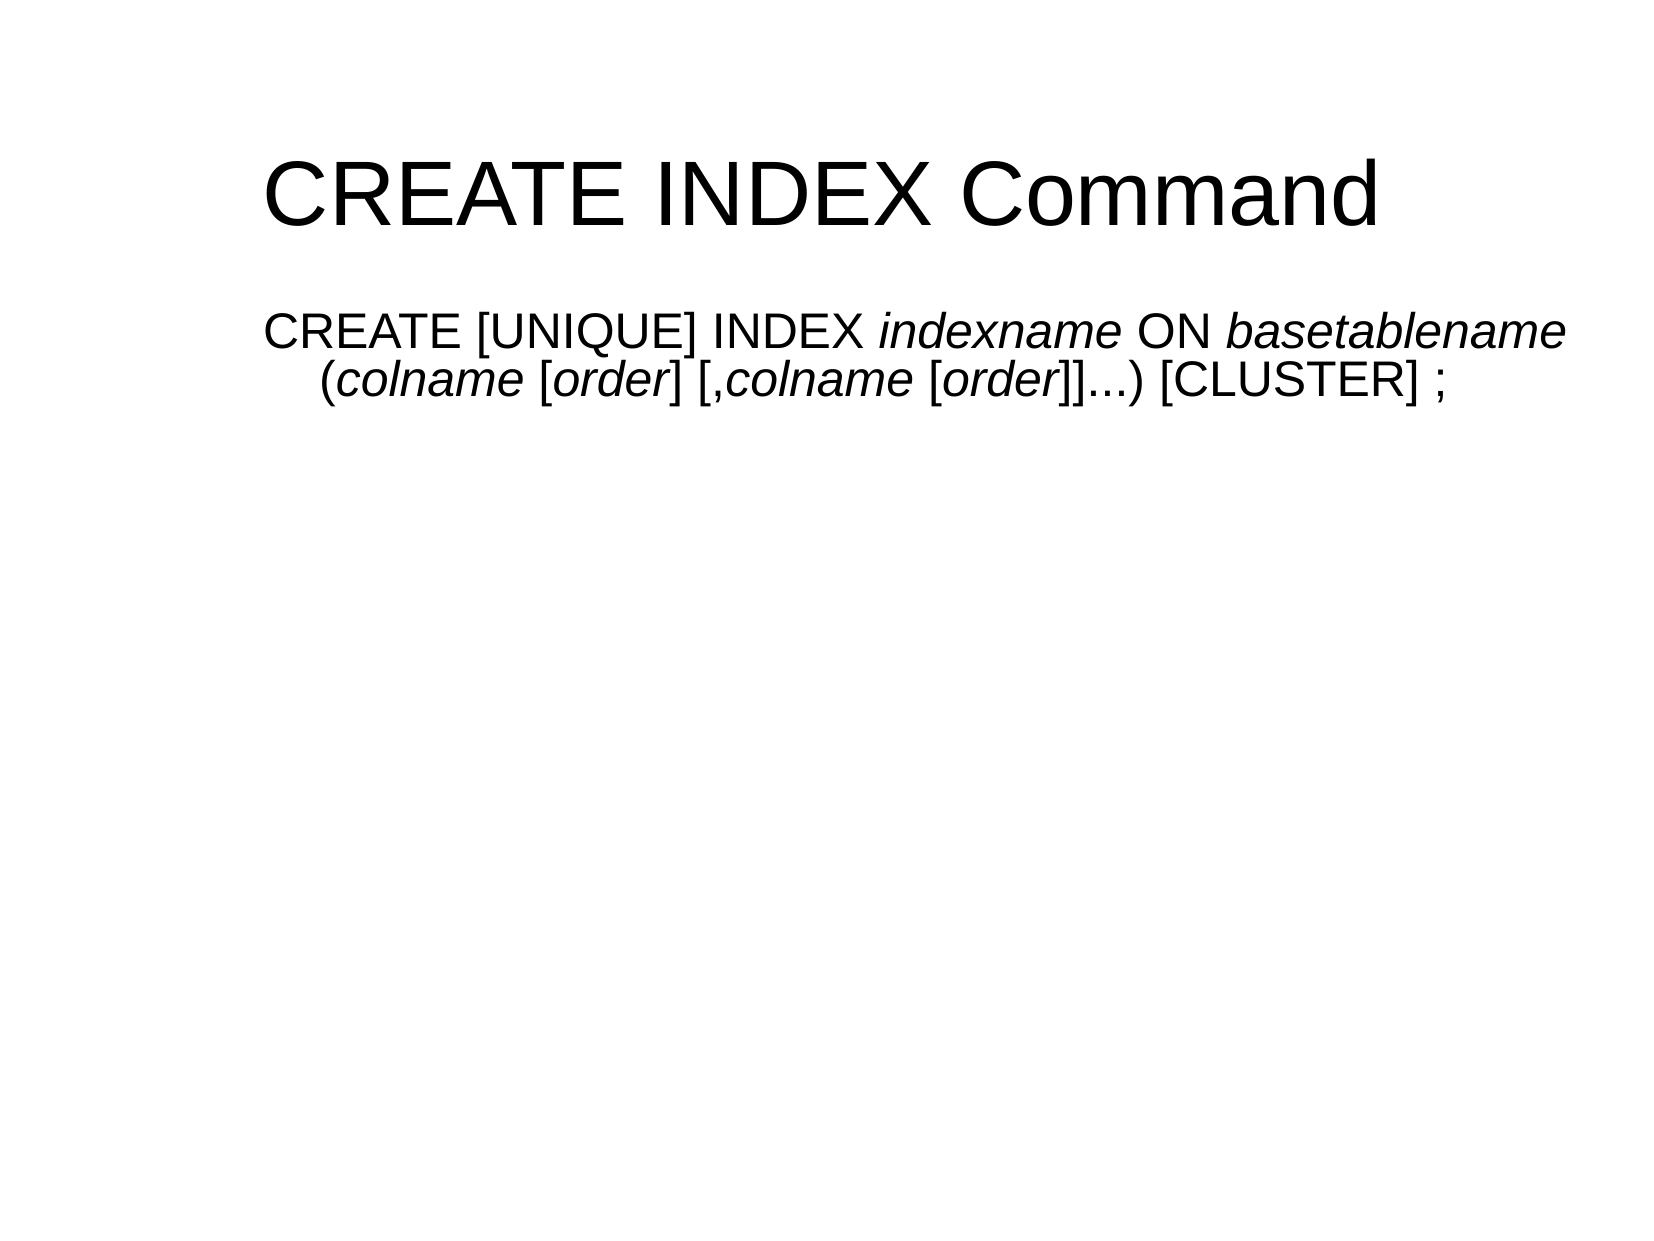

# CREATE INDEX Command
CREATE [UNIQUE] INDEX indexname ON basetablename (colname [order] [,colname [order]]...) [CLUSTER] ;